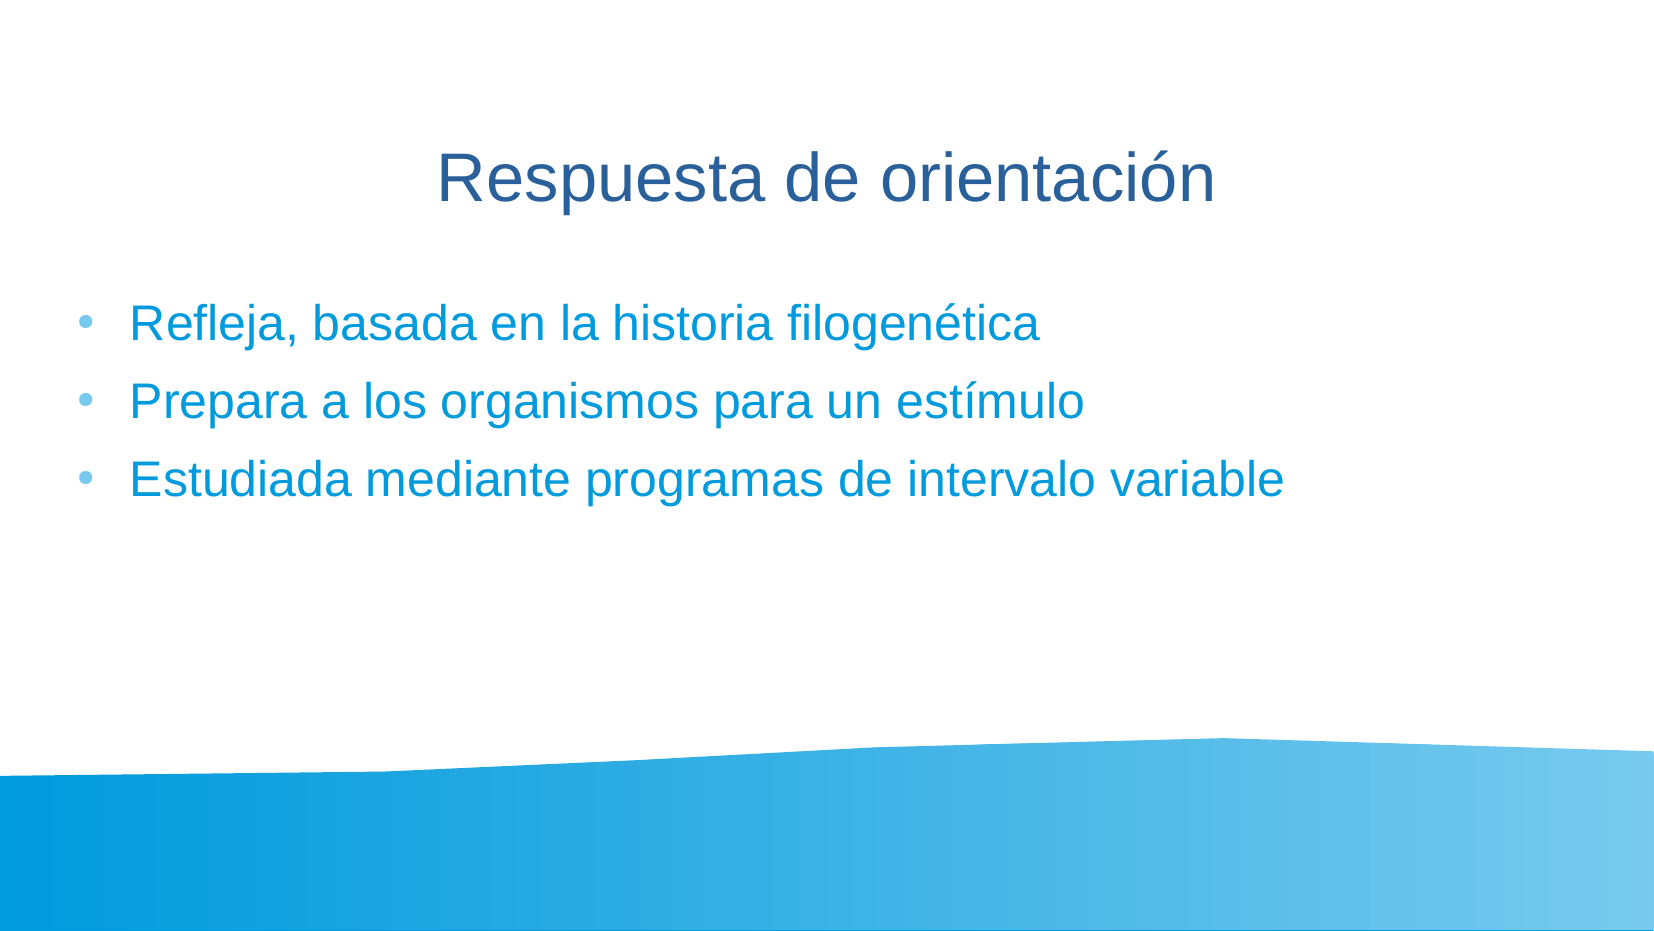

# Respuesta de orientación
Refleja, basada en la historia filogenética
Prepara a los organismos para un estímulo
Estudiada mediante programas de intervalo variable